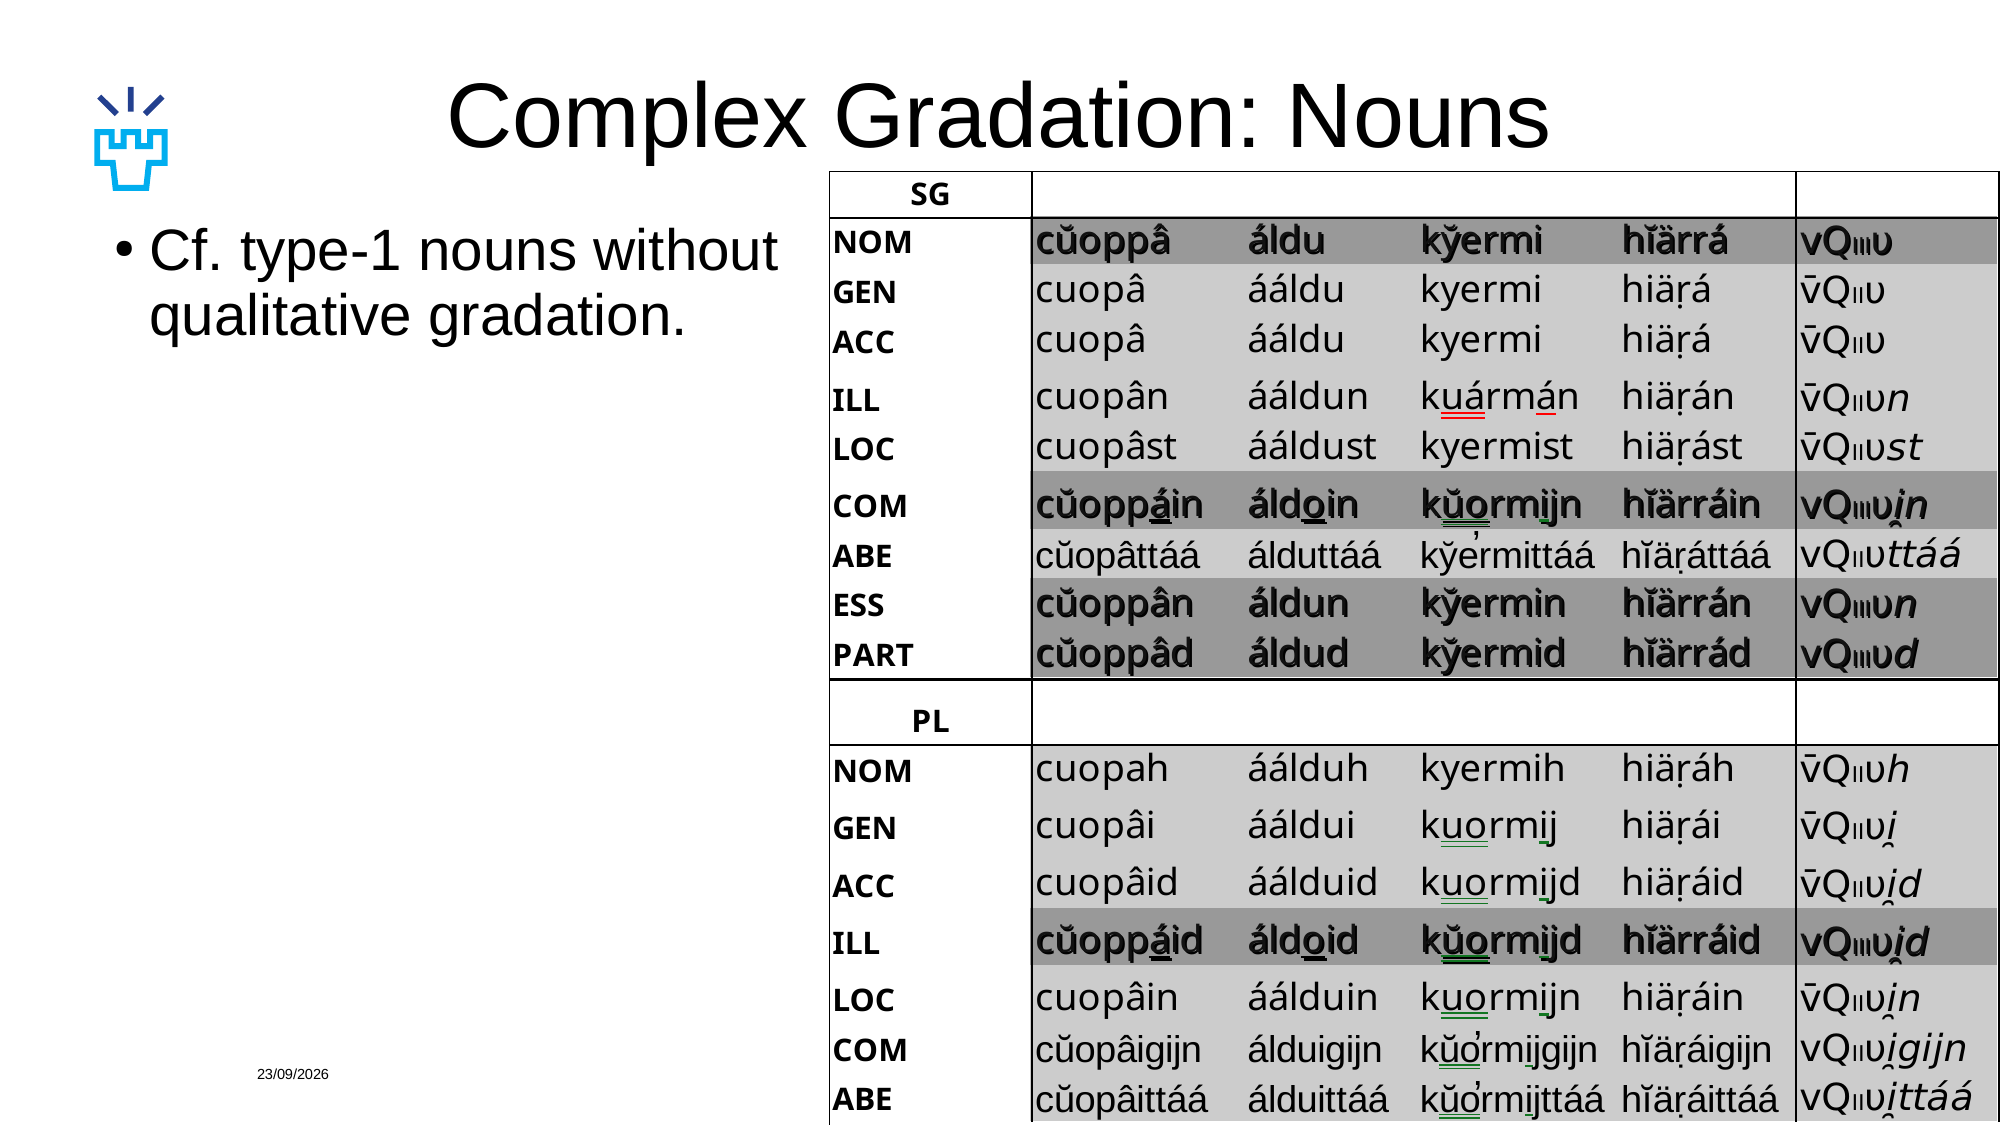

# Complex Gradation: Nouns
Cf. type-1 nouns without qualitative gradation.
https://github.com/tkoukkar/anaraskiela/blob/master/Koukkari_Tuomas-CIFUXIII-oovdanpyehtim.pdf